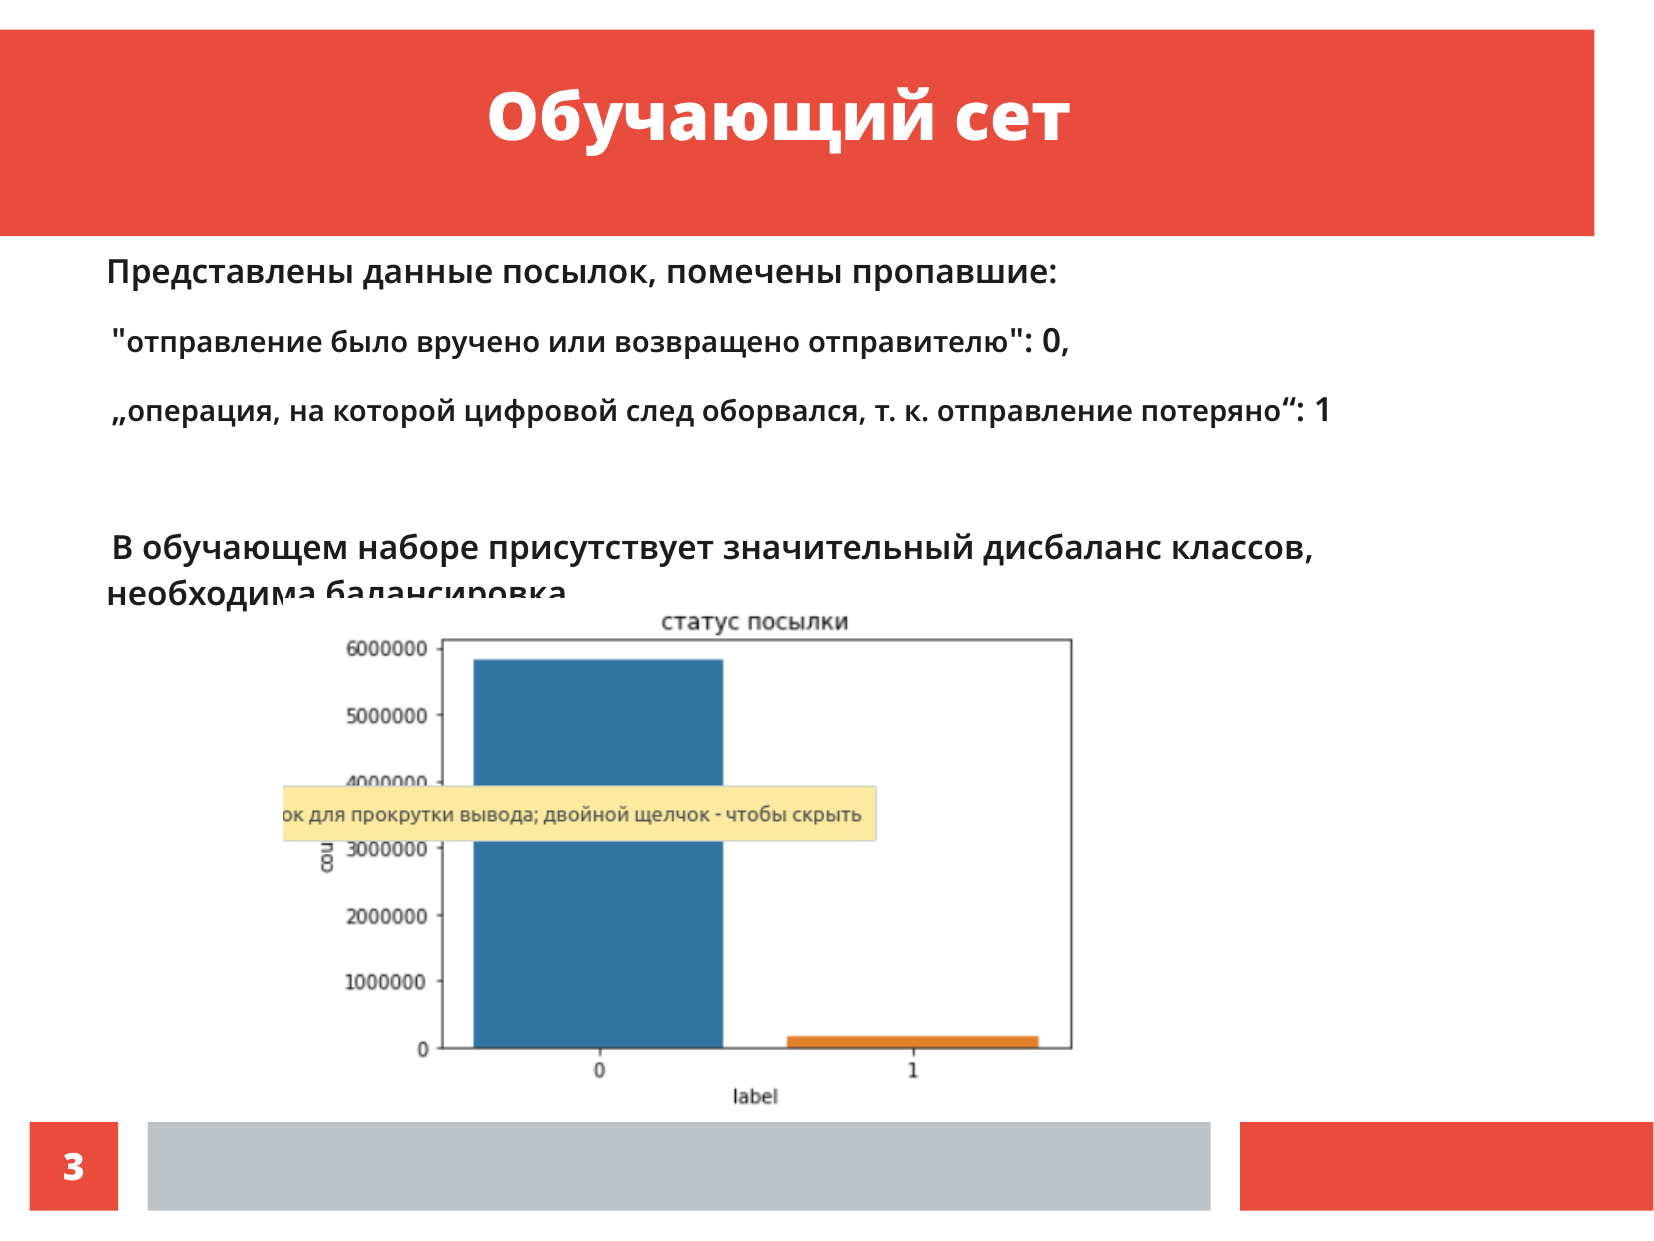

# Обучающий сет
Представлены данные посылок, помечены пропавшие:
"отправление было вручено или возвращено отправителю": 0,
„операция, на которой цифровой след оборвался, т. к. отправление потеряно“: 1
В обучающем наборе присутствует значительный дисбаланс классов, необходима балансировка.
3